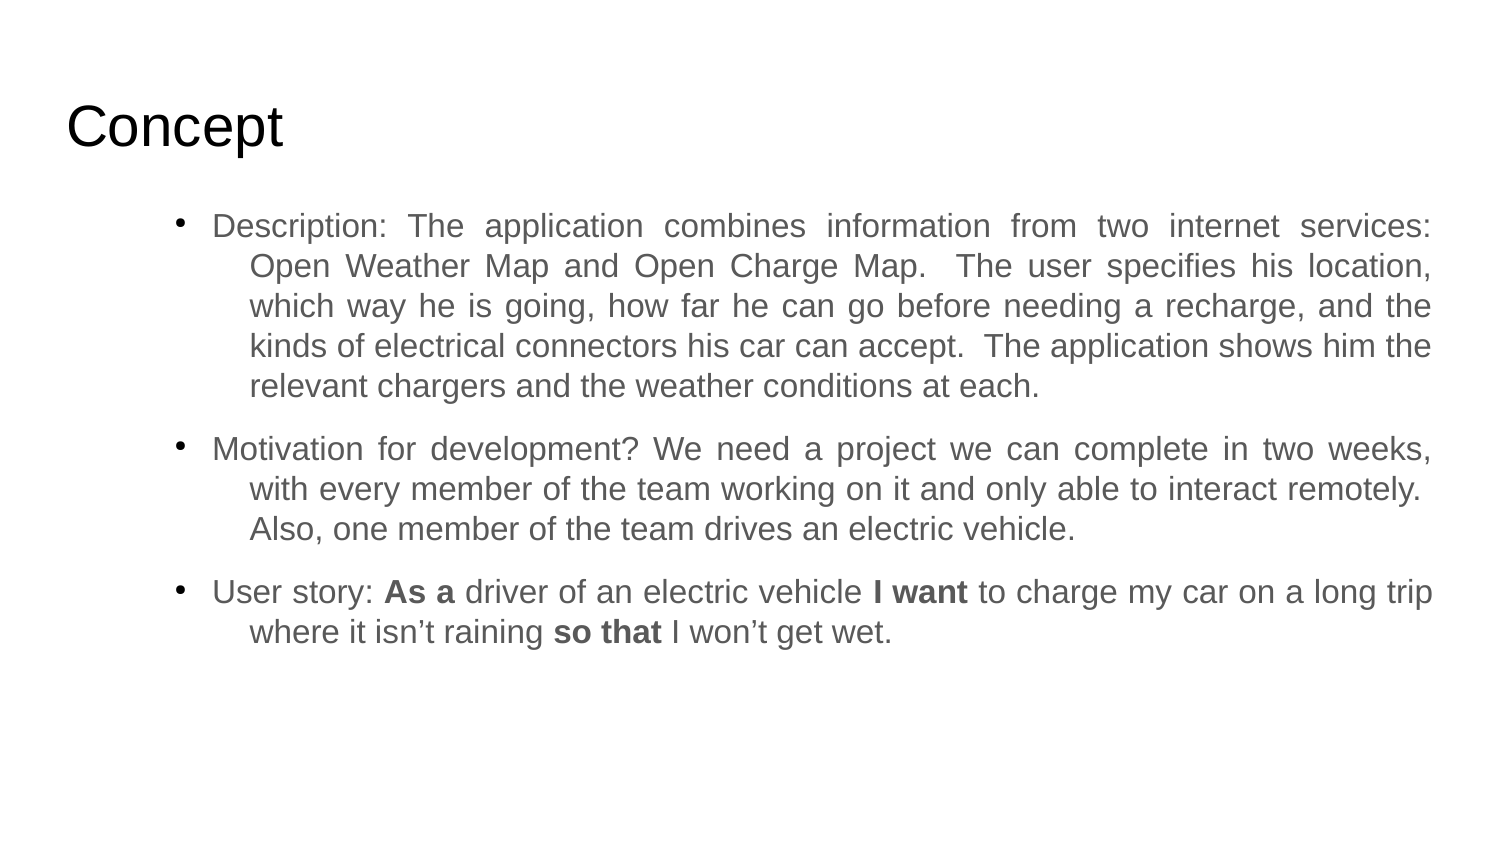

# Concept
Description: The application combines information from two internet services: Open Weather Map and Open Charge Map. The user specifies his location, which way he is going, how far he can go before needing a recharge, and the kinds of electrical connectors his car can accept. The application shows him the relevant chargers and the weather conditions at each.
Motivation for development? We need a project we can complete in two weeks, with every member of the team working on it and only able to interact remotely. Also, one member of the team drives an electric vehicle.
User story: As a driver of an electric vehicle I want to charge my car on a long trip where it isn’t raining so that I won’t get wet.